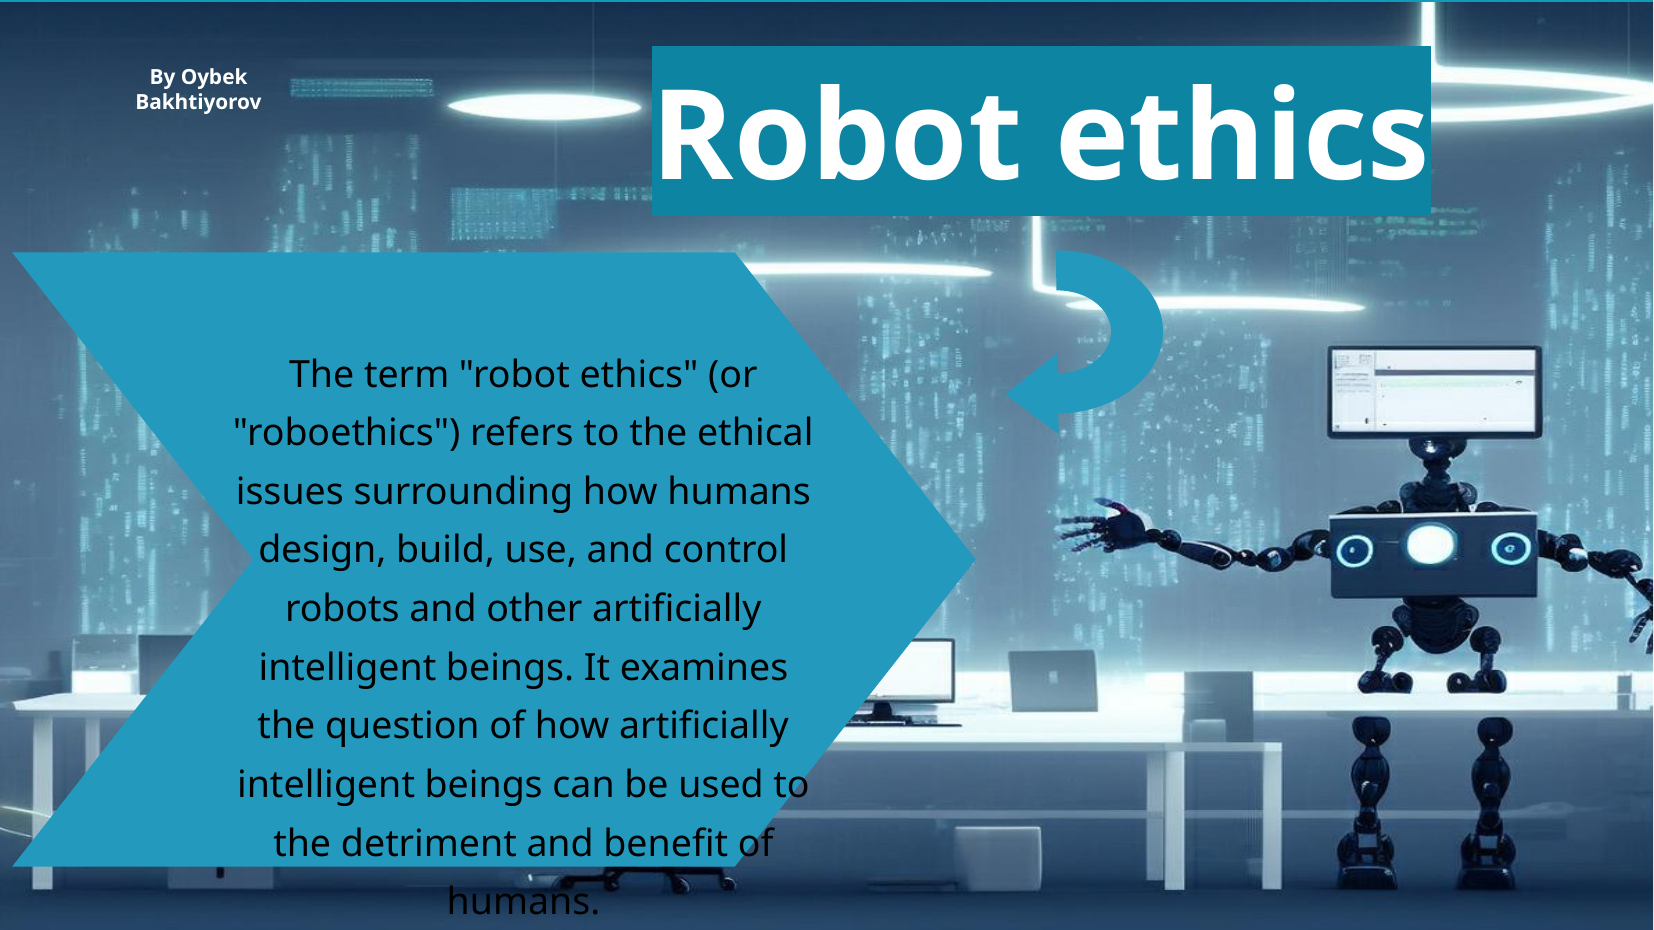

# Robot ethics
By Oybek Bakhtiyorov
The term "robot ethics" (or "roboethics") refers to the ethical issues surrounding how humans design, build, use, and control robots and other artificially intelligent beings. It examines the question of how artificially intelligent beings can be used to the detriment and benefit of humans.